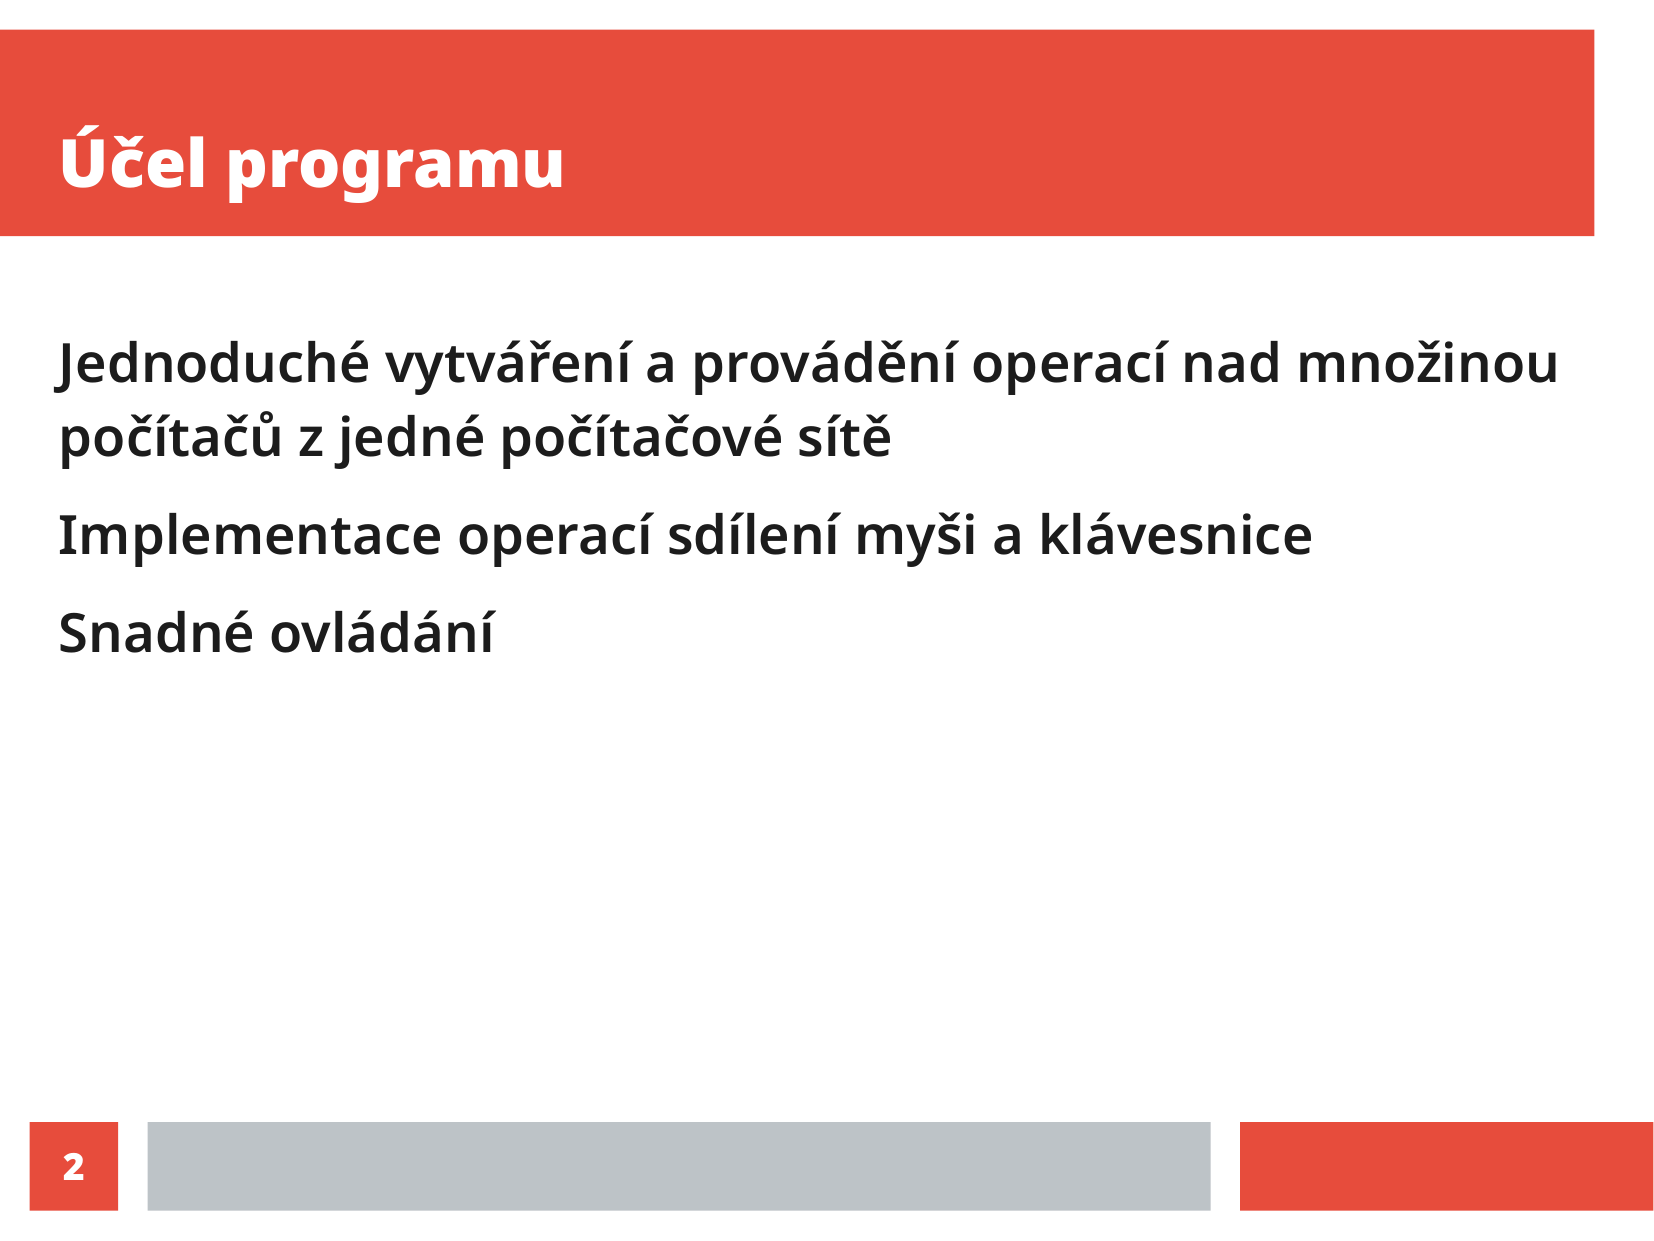

# Účel programu
Jednoduché vytváření a provádění operací nad množinou počítačů z jedné počítačové sítě
Implementace operací sdílení myši a klávesnice
Snadné ovládání
2